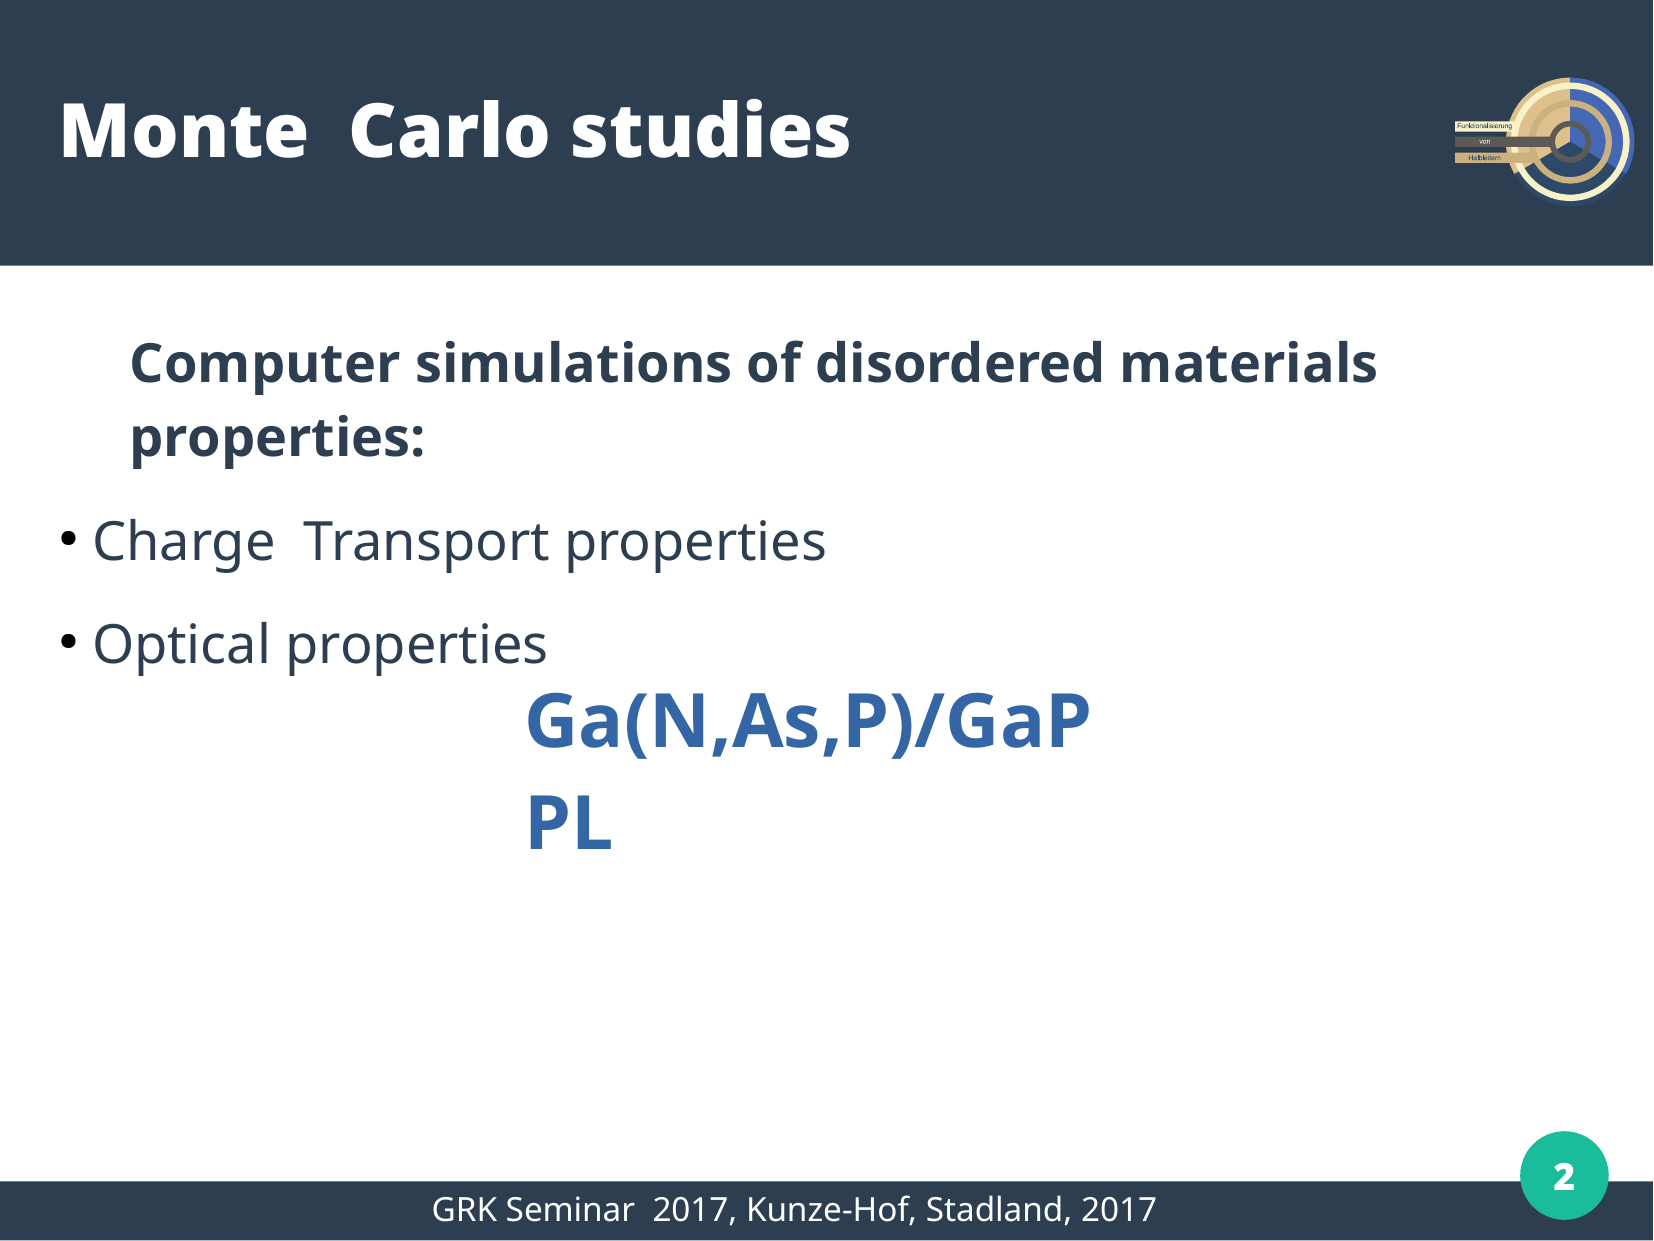

# Monte Carlo studies
Computer simulations of disordered materials properties:
 Charge Transport properties
 Optical properties
Ga(N,As,P)/GaP PL
2
GRK Seminar 2017, Kunze-Hof, Stadland, 2017